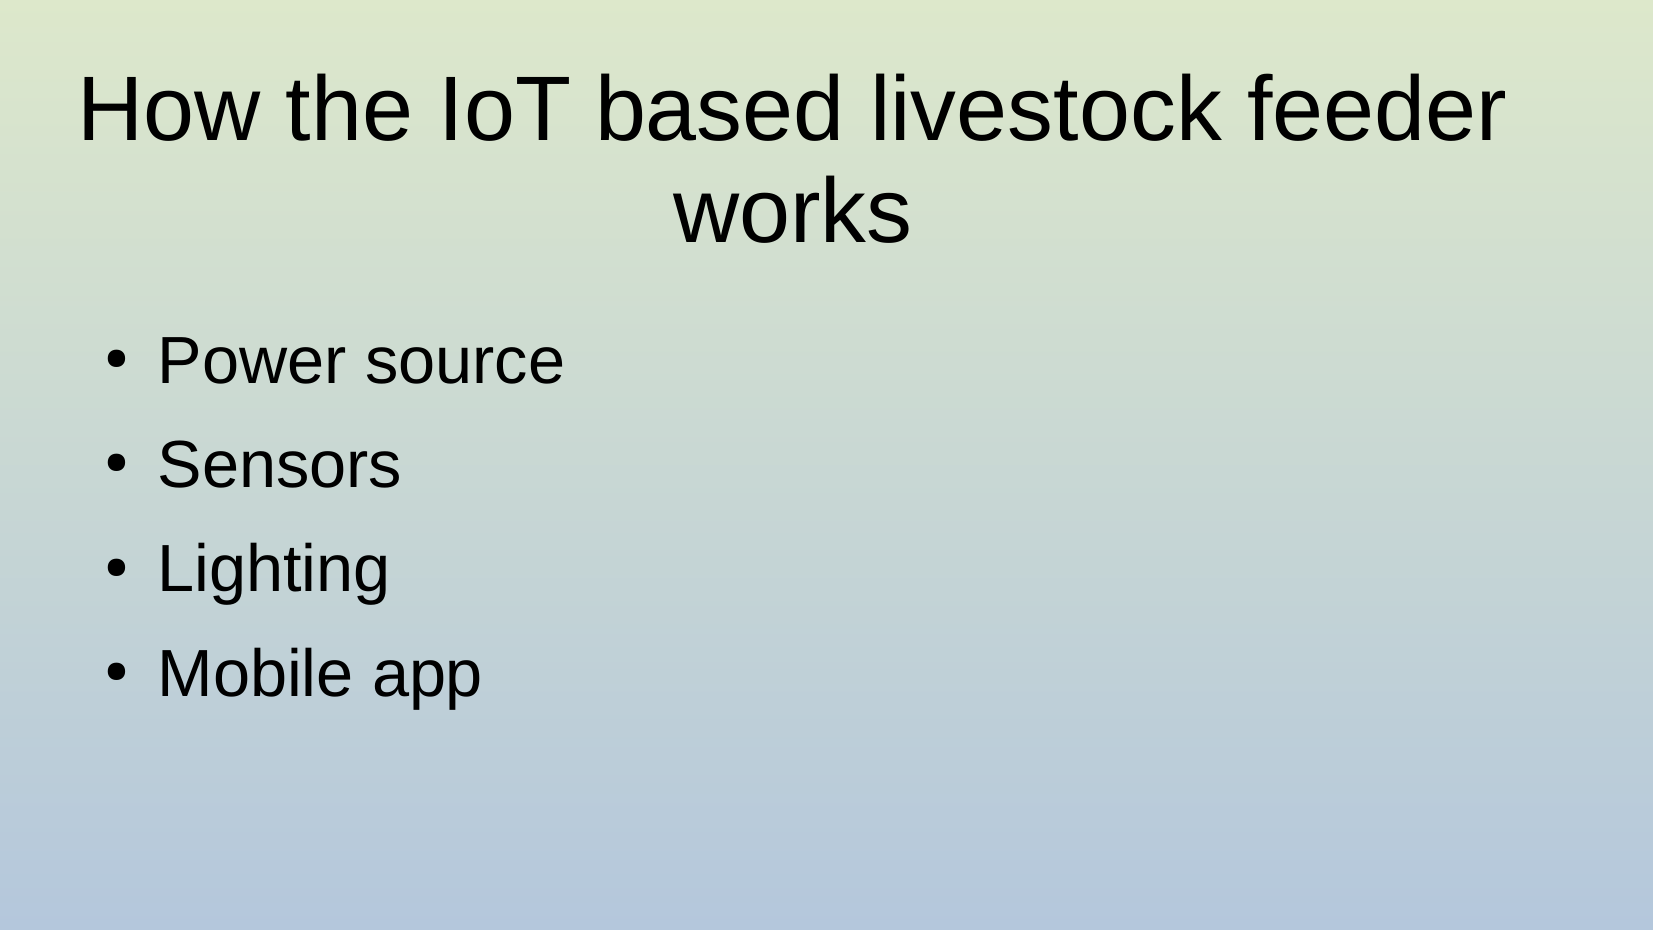

# How the IoT based livestock feeder works
Power source
Sensors
Lighting
Mobile app